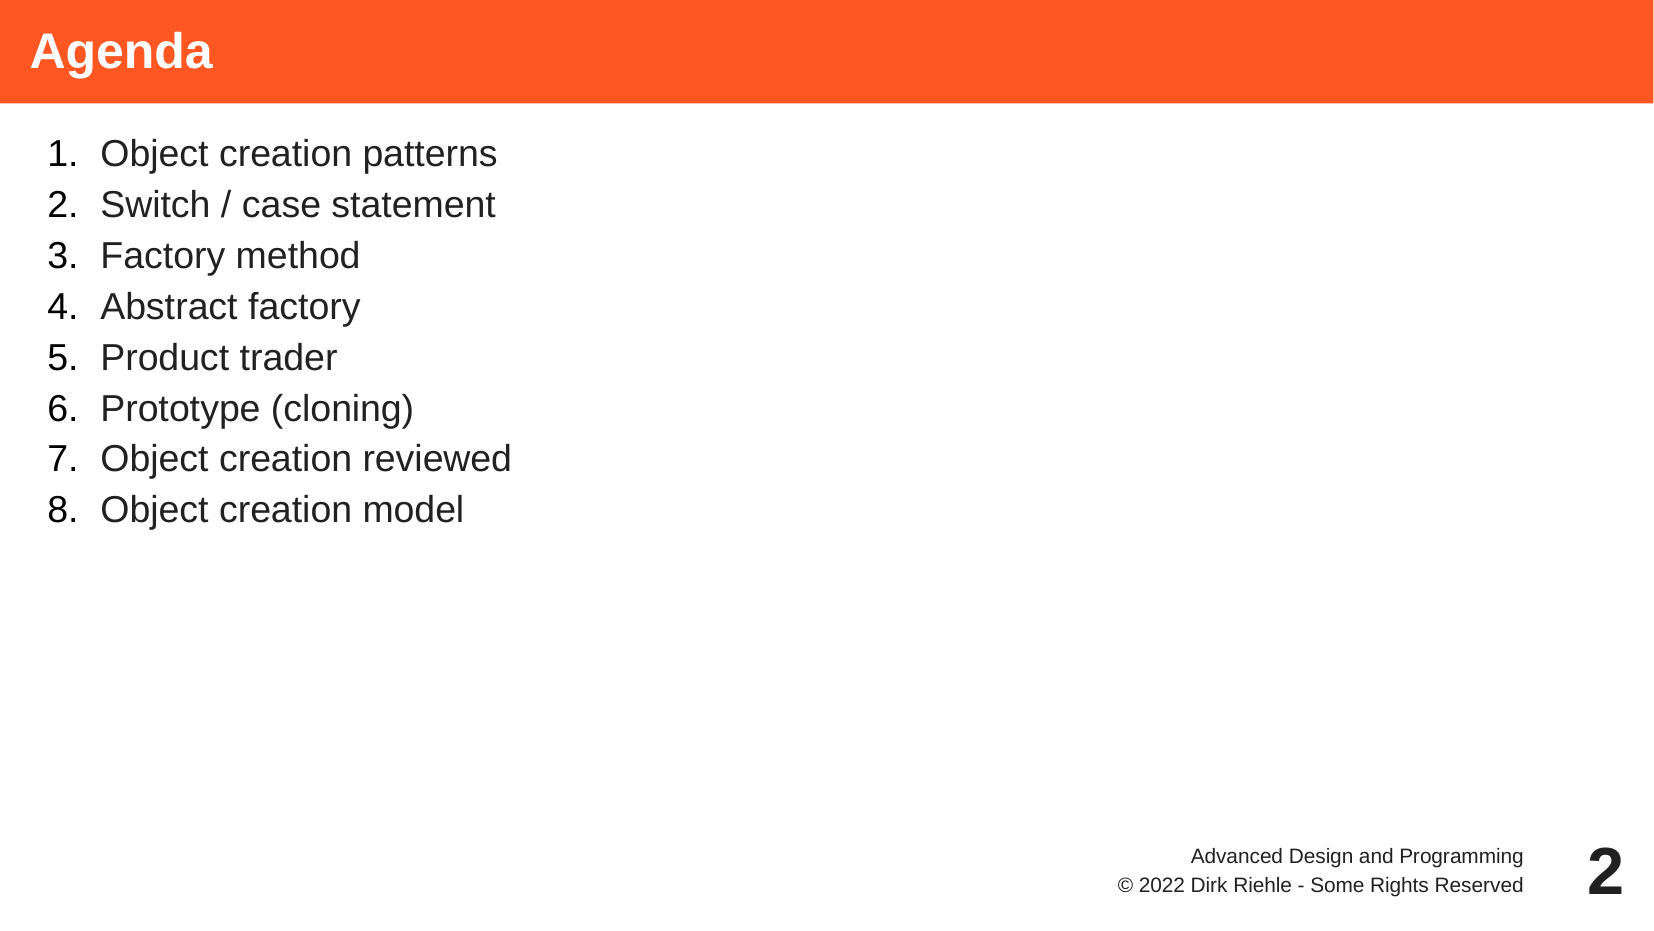

# Agenda
Object creation patterns
Switch / case statement
Factory method
Abstract factory
Product trader
Prototype (cloning)
Object creation reviewed
Object creation model
Advanced Design and Programming
2
© 2022 Dirk Riehle - Some Rights Reserved